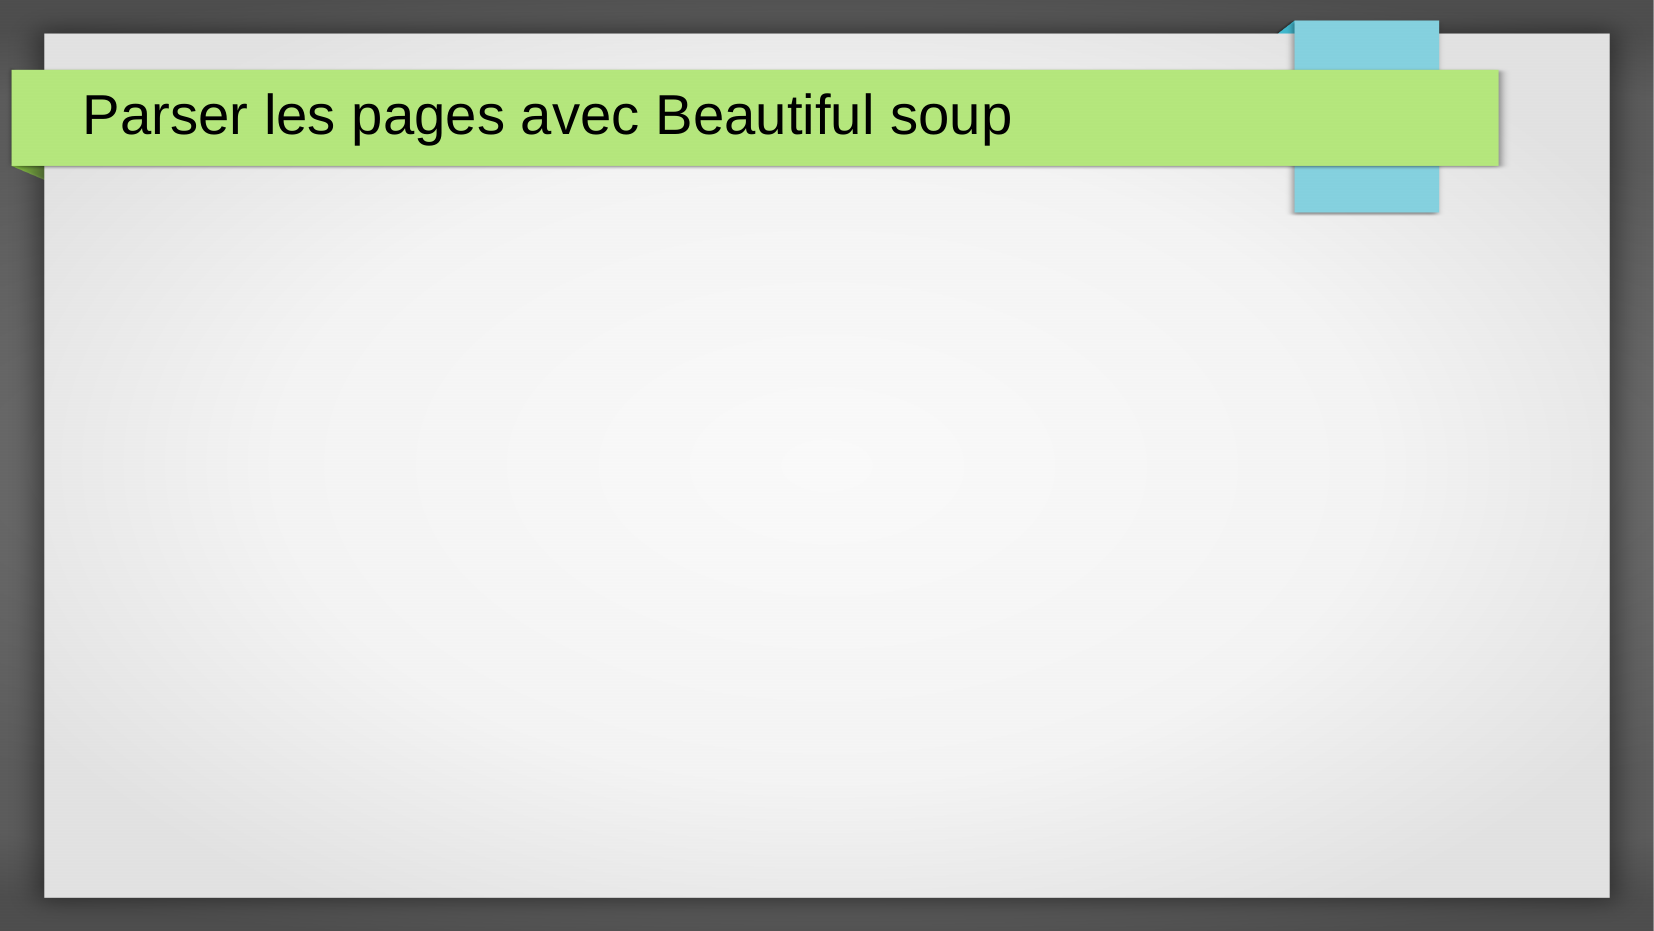

# Parser les pages avec Beautiful soup